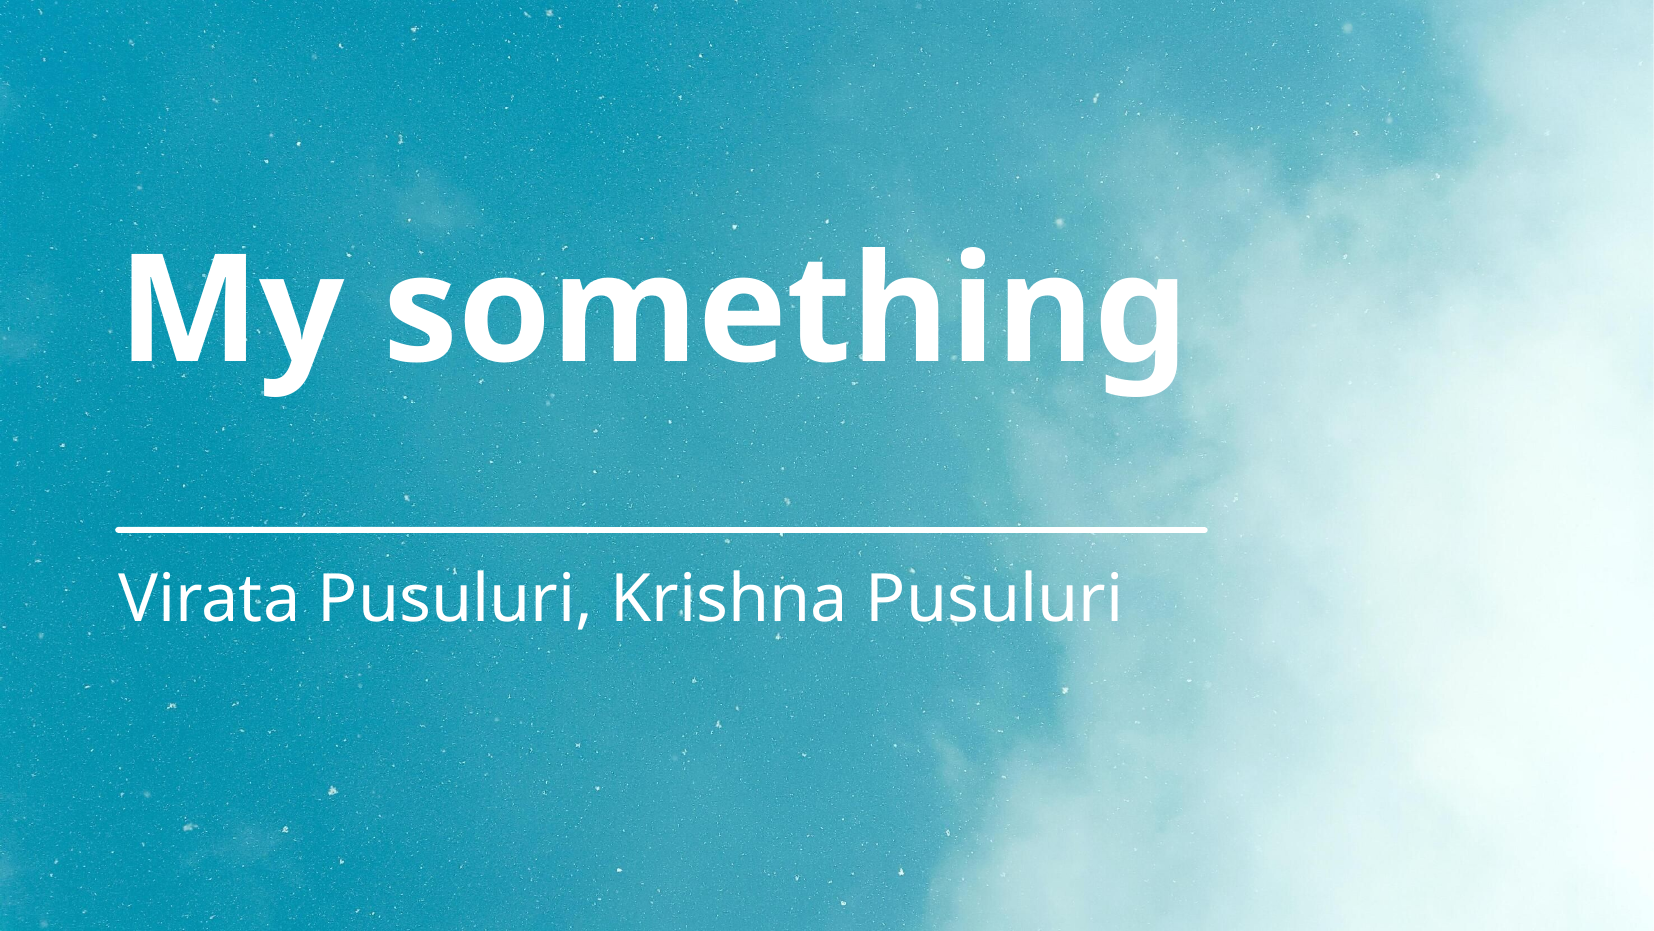

# My something
Virata Pusuluri, Krishna Pusuluri